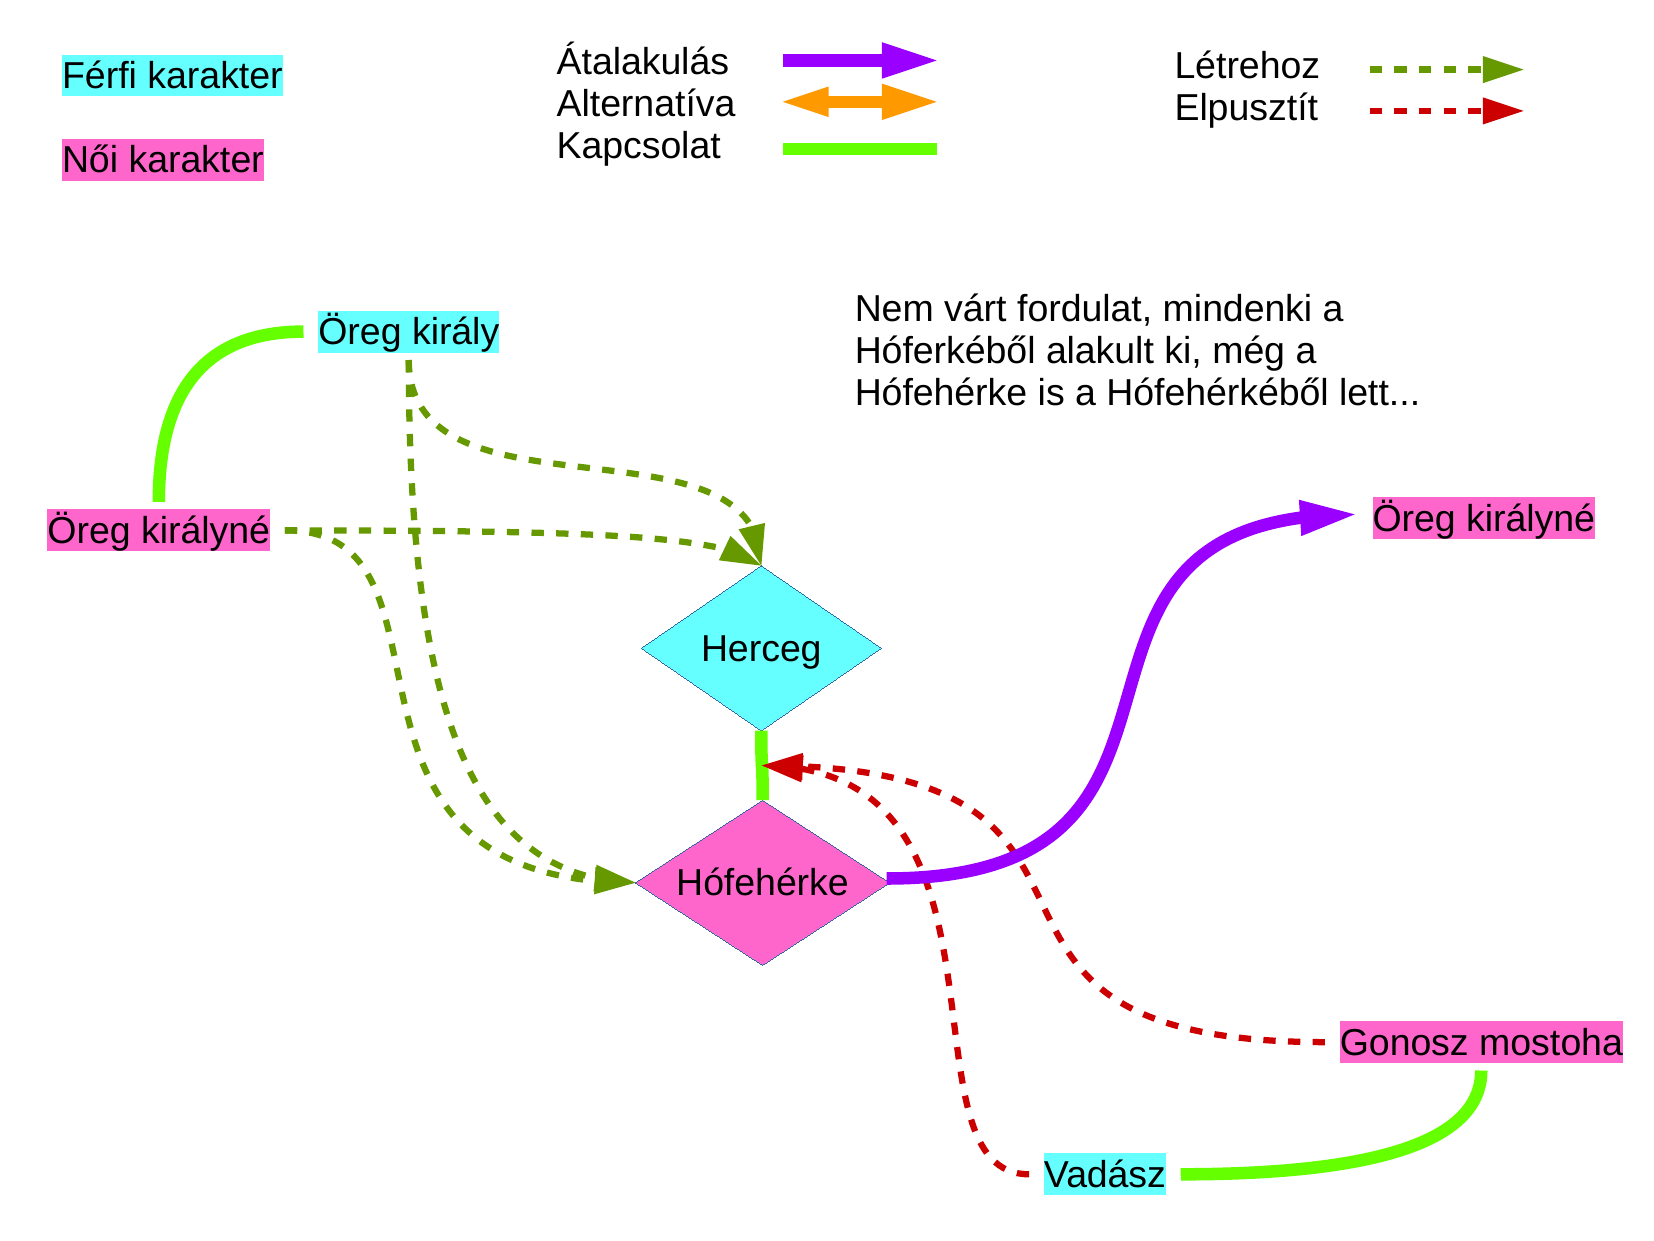

Átalakulás
Alternatíva
Kapcsolat
Létrehoz
Elpusztít
Férfi karakter
Női karakter
Nem várt fordulat, mindenki a Hóferkéből alakult ki, még a Hófehérke is a Hófehérkéből lett...
Öreg király
Öreg királyné
Öreg királyné
Herceg
Hófehérke
Gonosz mostoha
Vadász